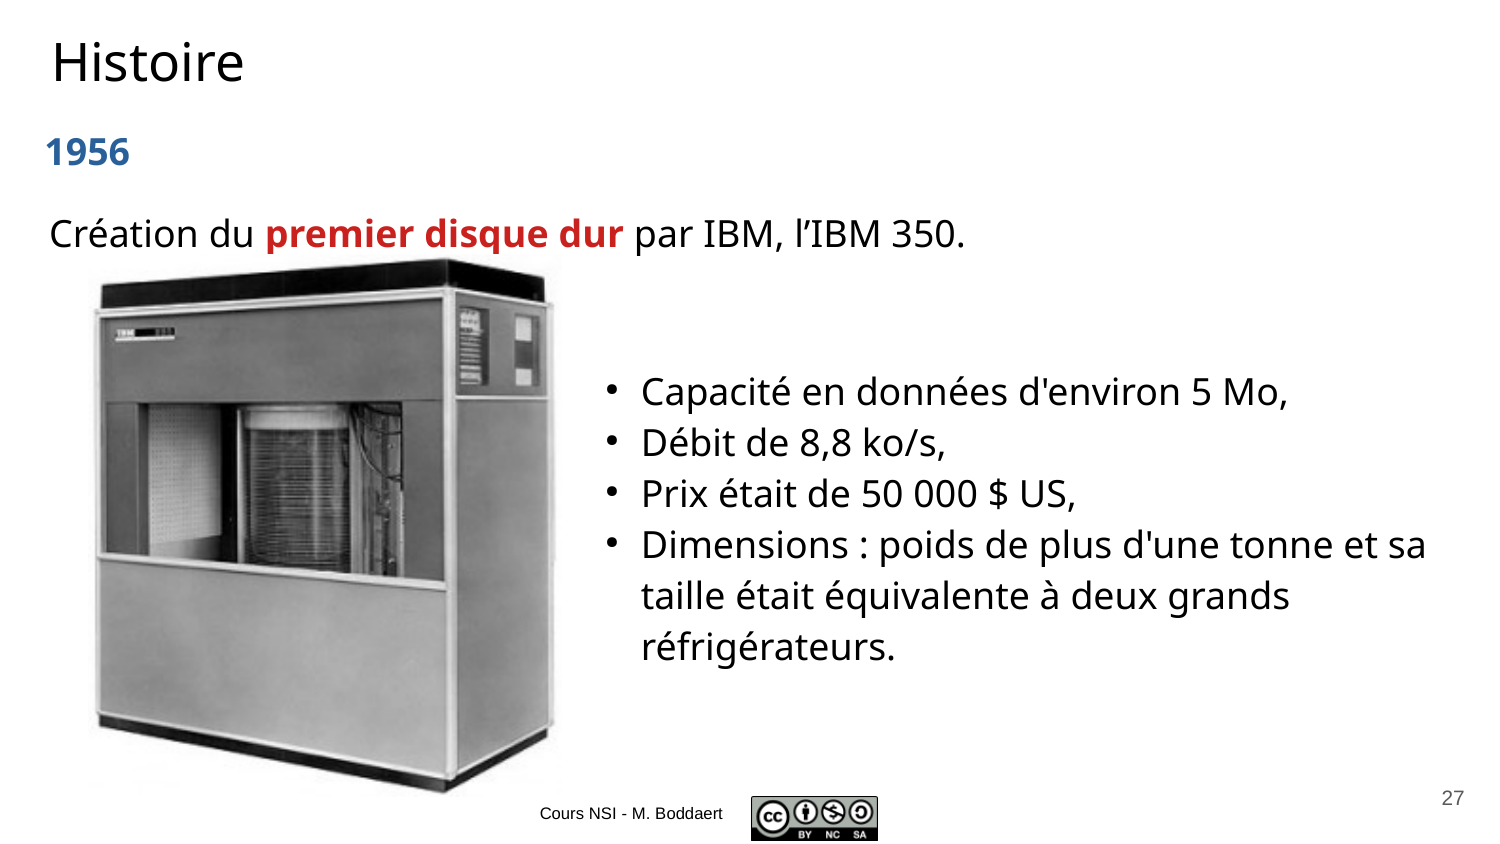

# Histoire
1956
Création du premier disque dur par IBM, l’IBM 350.
Capacité en données d'environ 5 Mo,
Débit de 8,8 ko/s,
Prix était de 50 000 $ US,
Dimensions : poids de plus d'une tonne et sa taille était équivalente à deux grands réfrigérateurs.